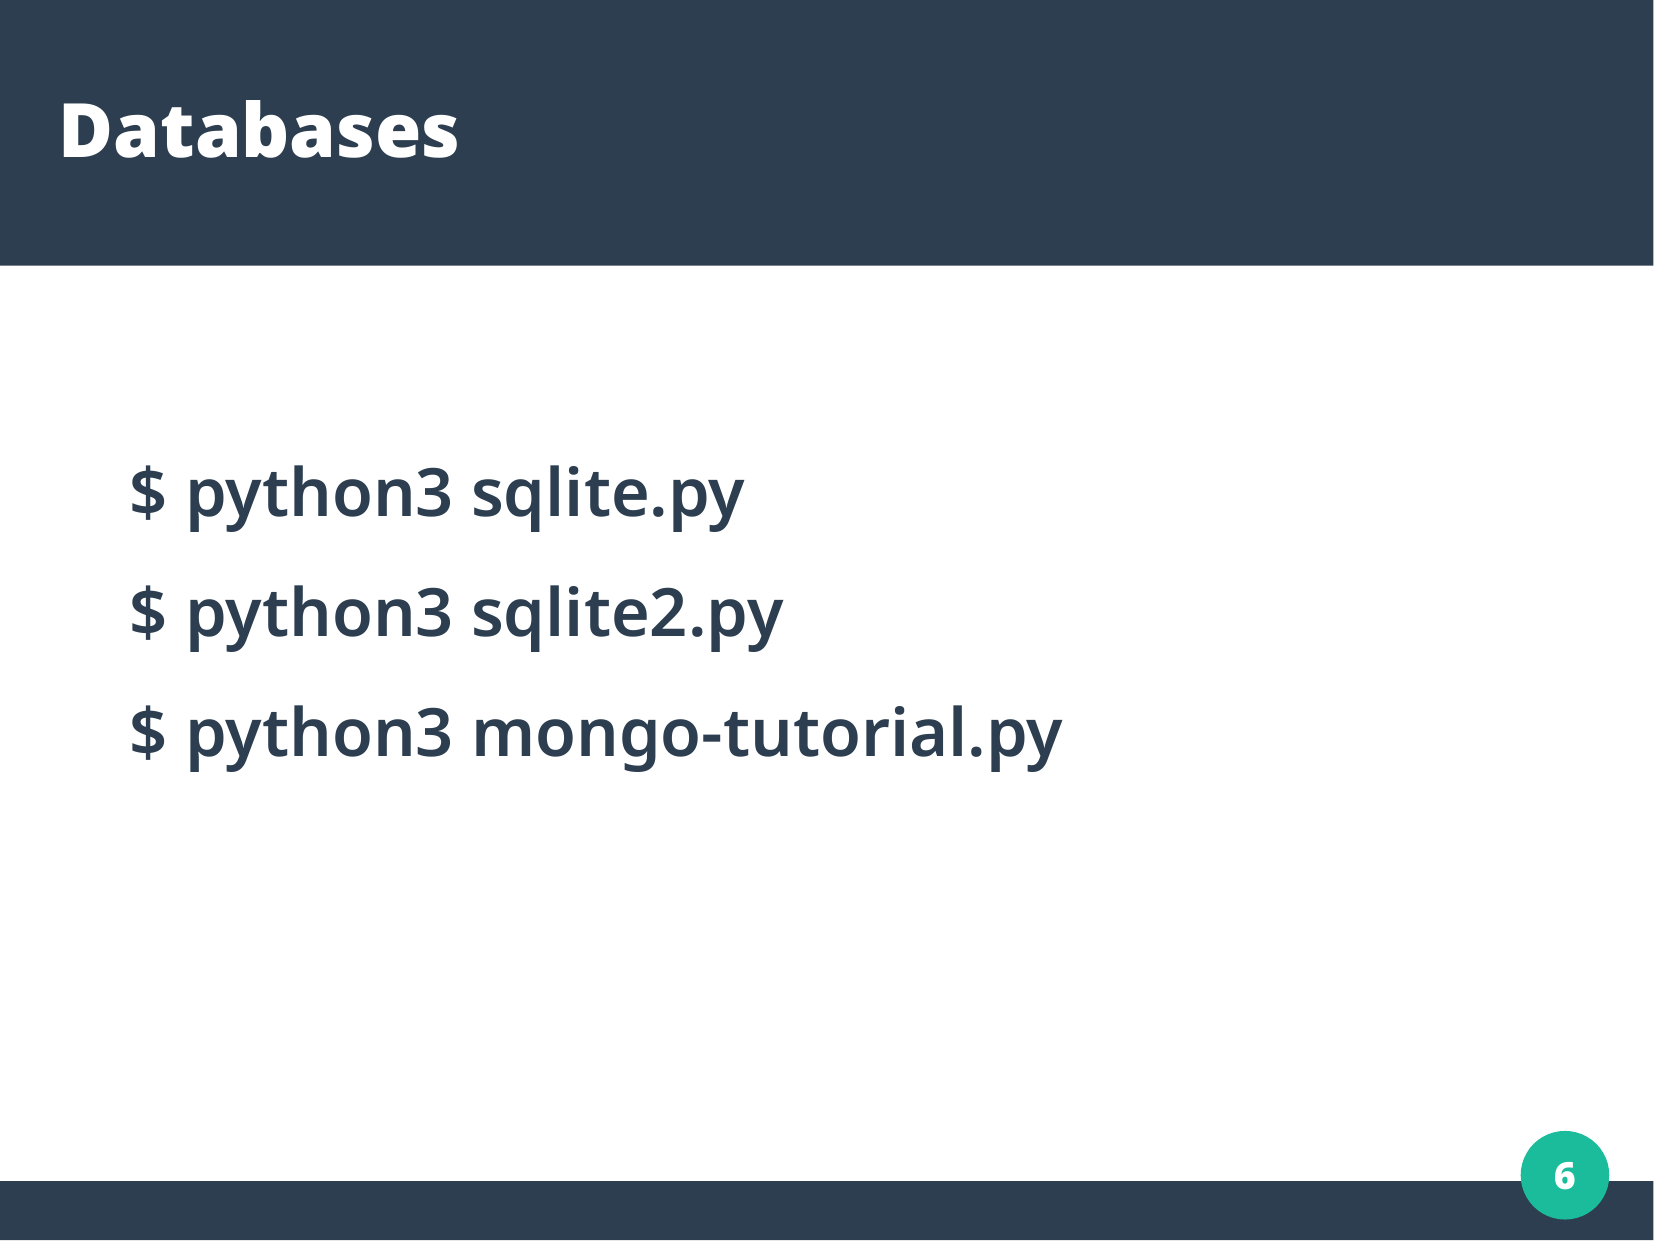

# Databases
$ python3 sqlite.py
$ python3 sqlite2.py
$ python3 mongo-tutorial.py
6